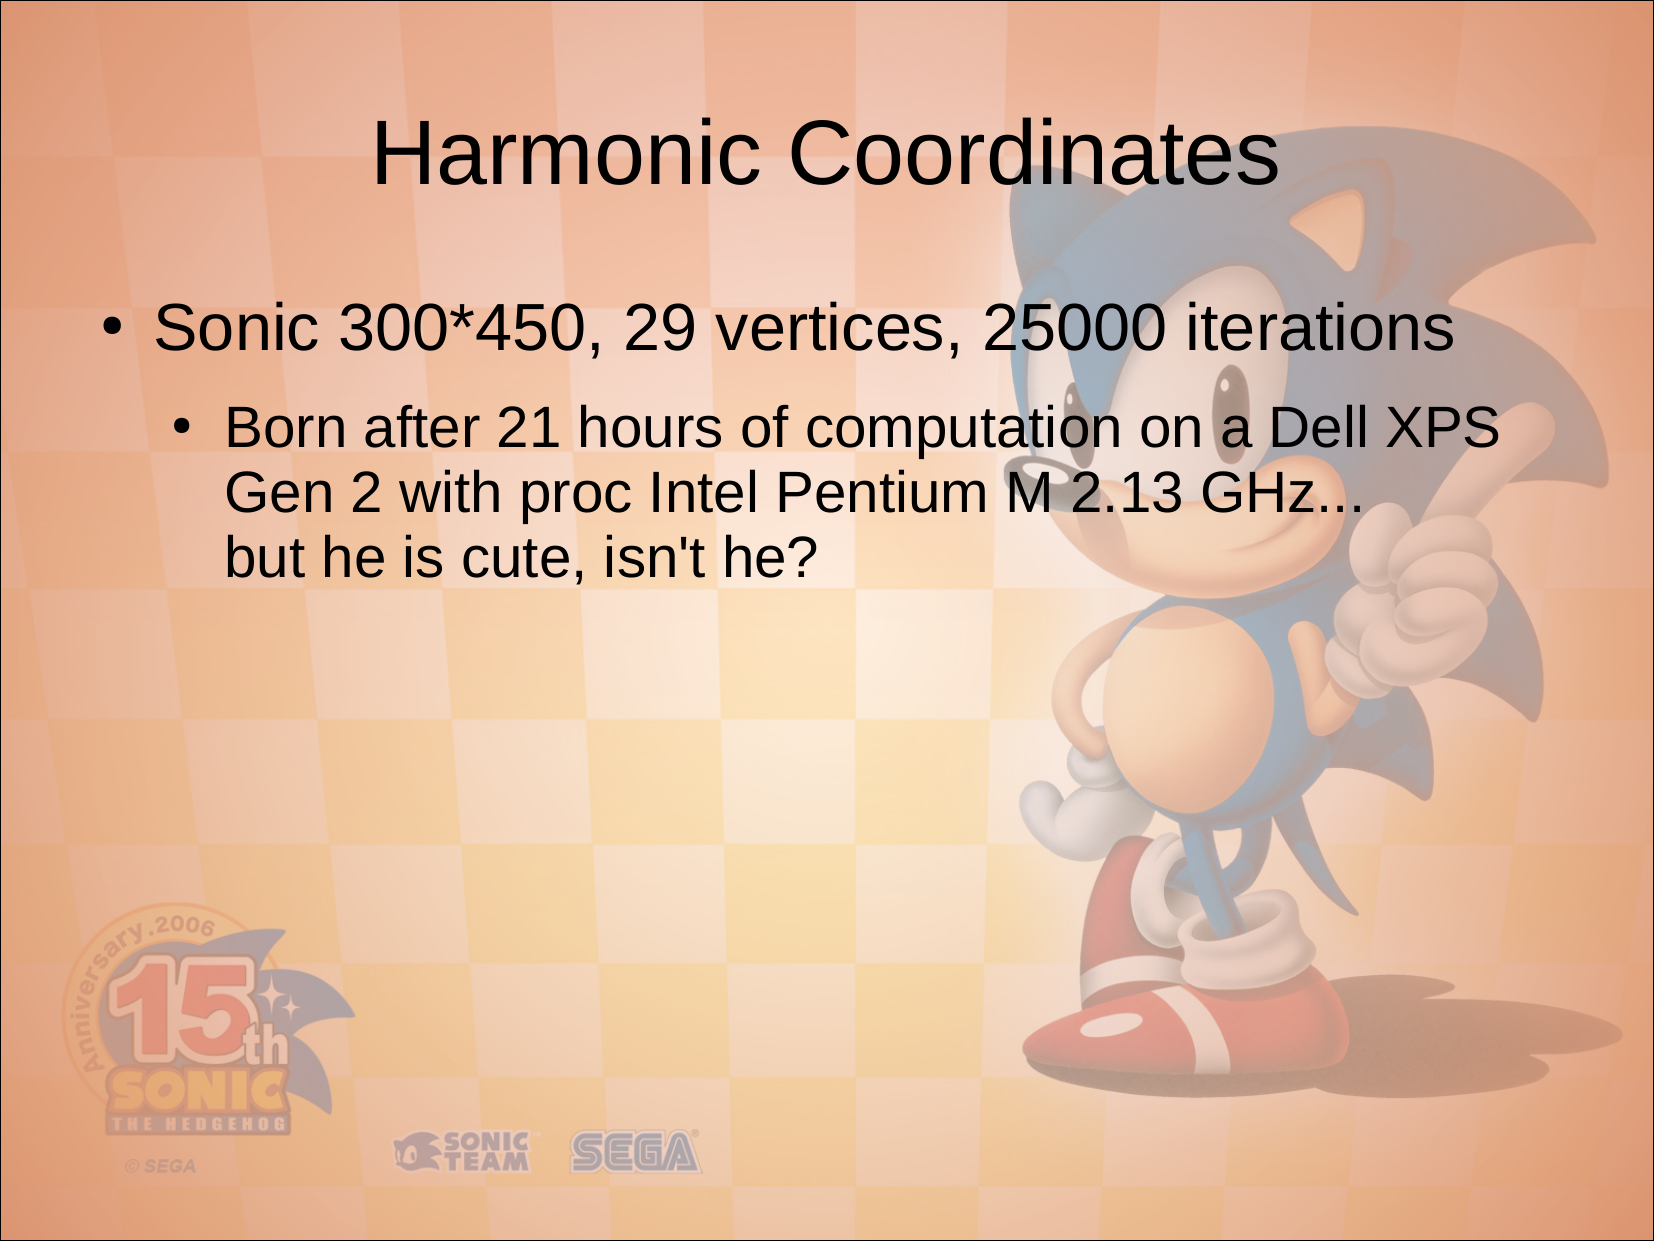

# Harmonic Coordinates
Sonic 300*450, 29 vertices, 25000 iterations
Born after 21 hours of computation on a Dell XPS Gen 2 with proc Intel Pentium M 2.13 GHz...
but he is cute, isn't he?